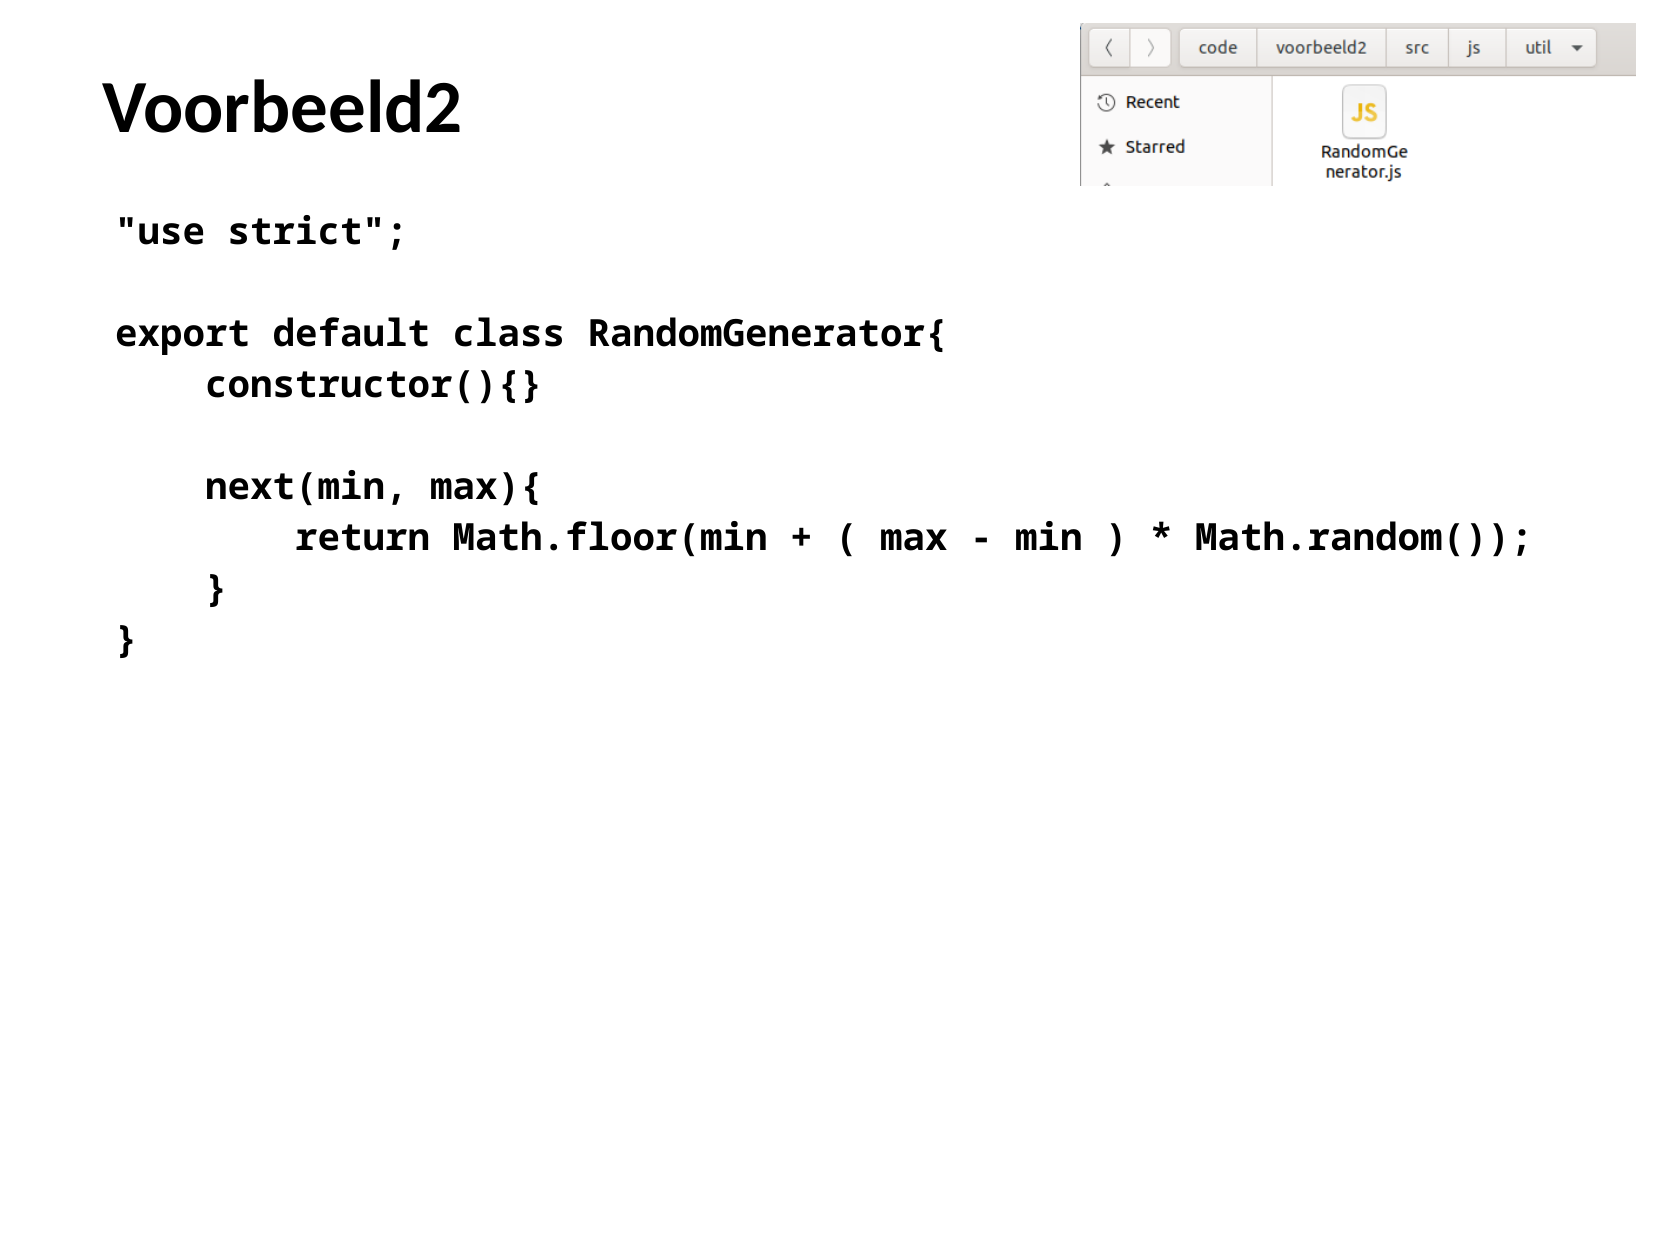

Voorbeeld2
"use strict";
export default class RandomGenerator{
 constructor(){}
 next(min, max){
 return Math.floor(min + ( max - min ) * Math.random());
 }
}